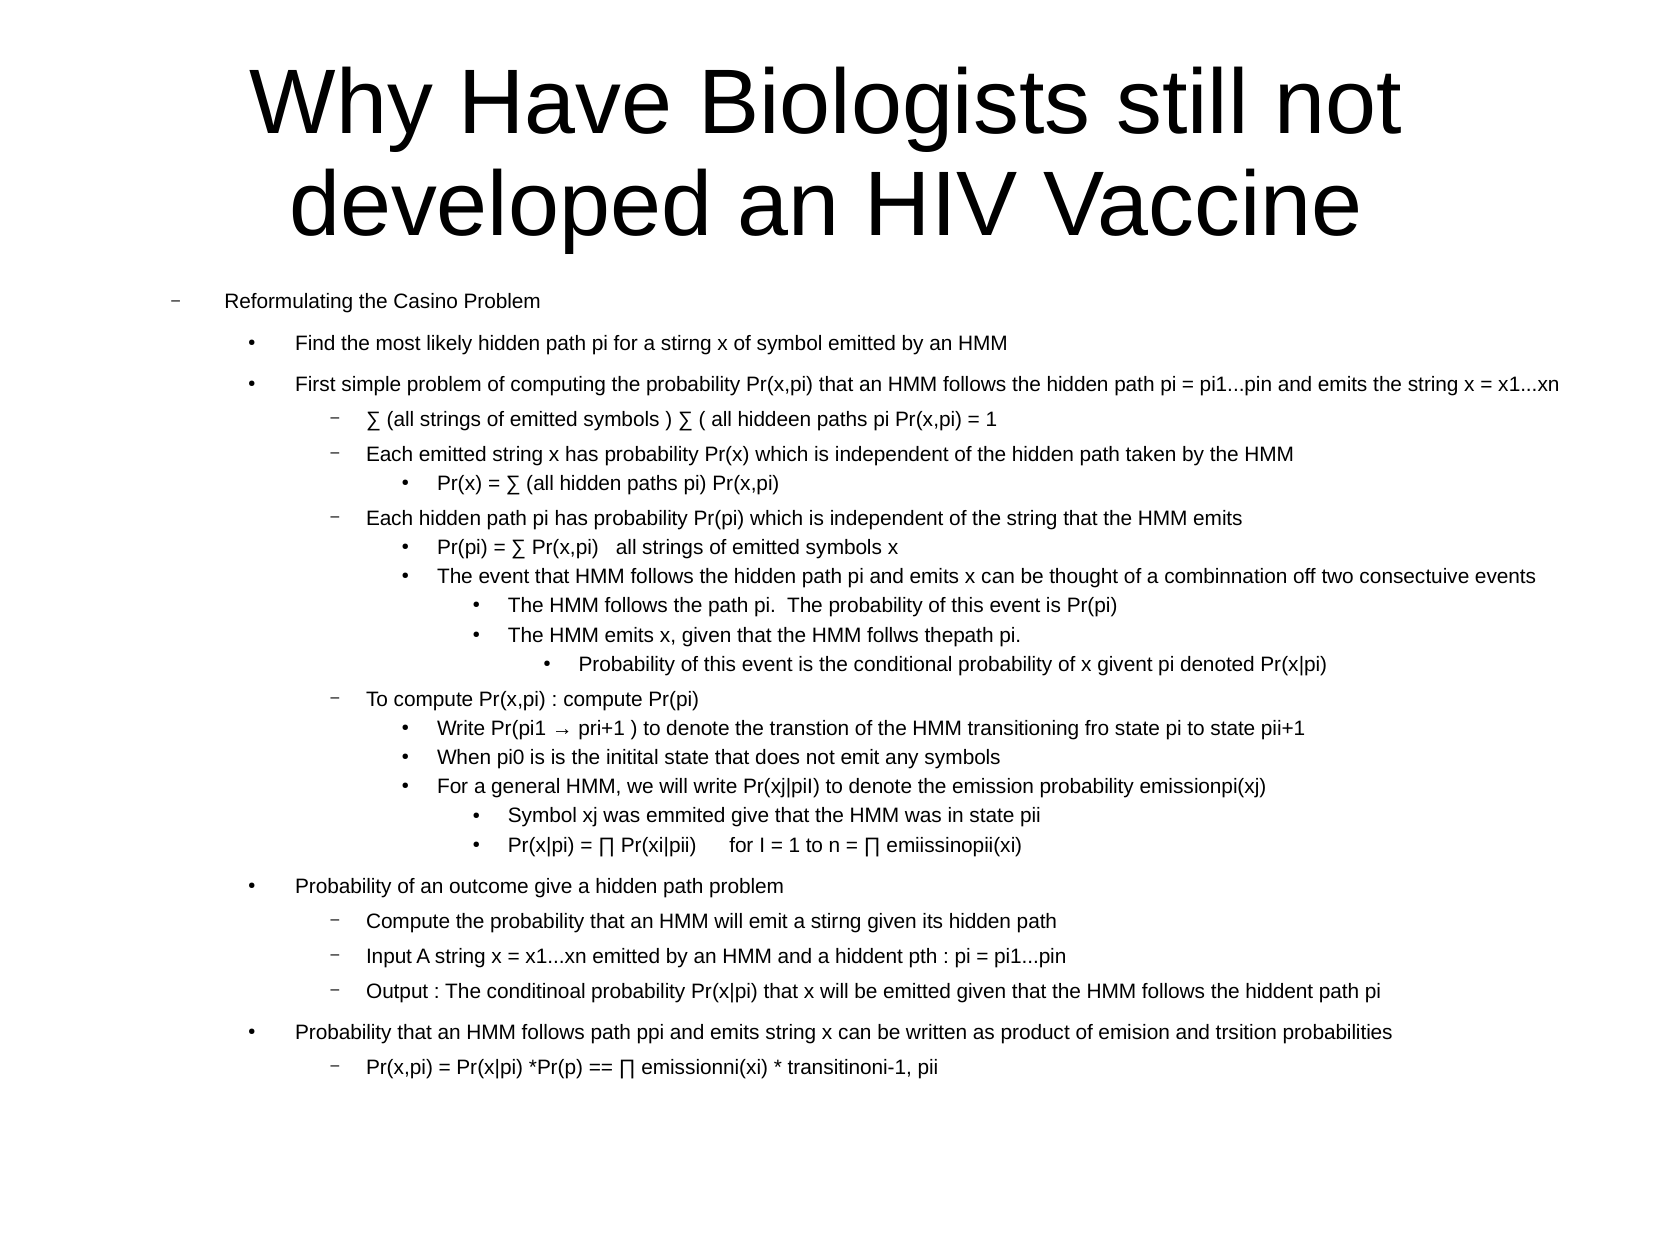

# Why Have Biologists still not developed an HIV Vaccine
Reformulating the Casino Problem
Find the most likely hidden path pi for a stirng x of symbol emitted by an HMM
First simple problem of computing the probability Pr(x,pi) that an HMM follows the hidden path pi = pi1...pin and emits the string x = x1...xn
∑ (all strings of emitted symbols ) ∑ ( all hiddeen paths pi Pr(x,pi) = 1
Each emitted string x has probability Pr(x) which is independent of the hidden path taken by the HMM
Pr(x) = ∑ (all hidden paths pi) Pr(x,pi)
Each hidden path pi has probability Pr(pi) which is independent of the string that the HMM emits
Pr(pi) = ∑ Pr(x,pi) all strings of emitted symbols x
The event that HMM follows the hidden path pi and emits x can be thought of a combinnation off two consectuive events
The HMM follows the path pi. The probability of this event is Pr(pi)
The HMM emits x, given that the HMM follws thepath pi.
Probability of this event is the conditional probability of x givent pi denoted Pr(x|pi)
To compute Pr(x,pi) : compute Pr(pi)
Write Pr(pi1 → pri+1 ) to denote the transtion of the HMM transitioning fro state pi to state pii+1
When pi0 is is the initital state that does not emit any symbols
For a general HMM, we will write Pr(xj|piI) to denote the emission probability emissionpi(xj)
Symbol xj was emmited give that the HMM was in state pii
Pr(x|pi) = ∏ Pr(xi|pii)	for I = 1 to n = ∏ emiissinopii(xi)
Probability of an outcome give a hidden path problem
Compute the probability that an HMM will emit a stirng given its hidden path
Input A string x = x1...xn emitted by an HMM and a hiddent pth : pi = pi1...pin
Output : The conditinoal probability Pr(x|pi) that x will be emitted given that the HMM follows the hiddent path pi
Probability that an HMM follows path ppi and emits string x can be written as product of emision and trsition probabilities
Pr(x,pi) = Pr(x|pi) *Pr(p) == ∏ emissionni(xi) * transitinoni-1, pii